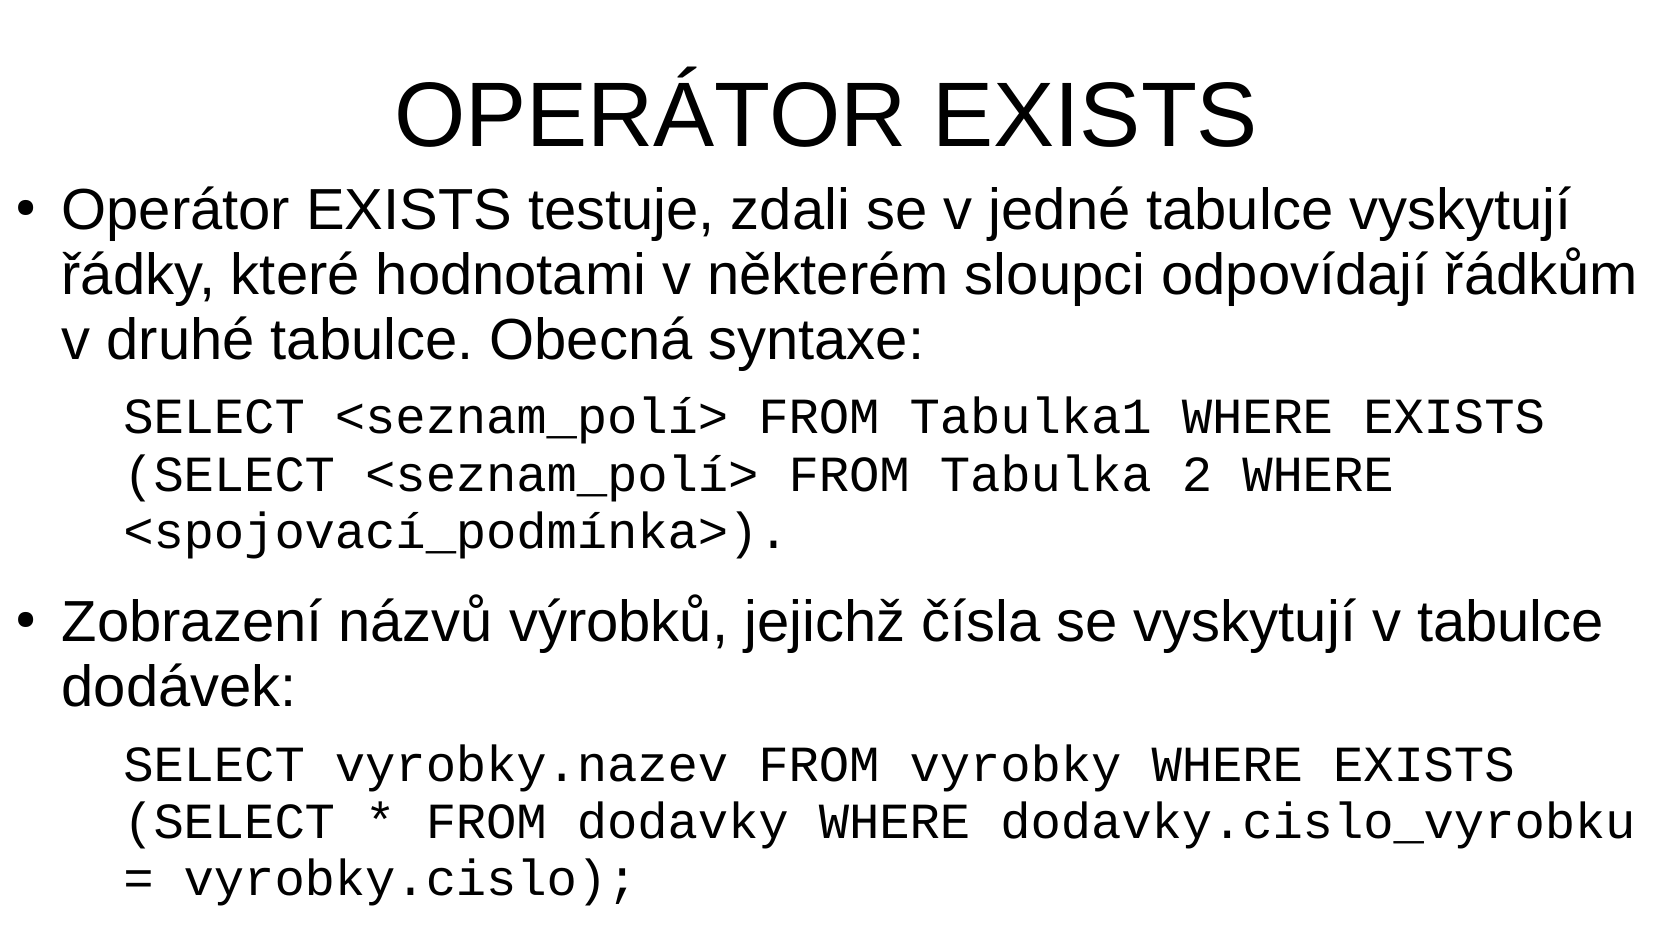

# OPERÁTOR EXISTS
Operátor EXISTS testuje, zdali se v jedné tabulce vyskytují řádky, které hodnotami v některém sloupci odpovídají řádkům v druhé tabulce. Obecná syntaxe:
SELECT <seznam_polí> FROM Tabulka1 WHERE EXISTS (SELECT <seznam_polí> FROM Tabulka 2 WHERE <spojovací_podmínka>).
Zobrazení názvů výrobků, jejichž čísla se vyskytují v tabulce dodávek:
SELECT vyrobky.nazev FROM vyrobky WHERE EXISTS (SELECT * FROM dodavky WHERE dodavky.cislo_vyrobku = vyrobky.cislo);